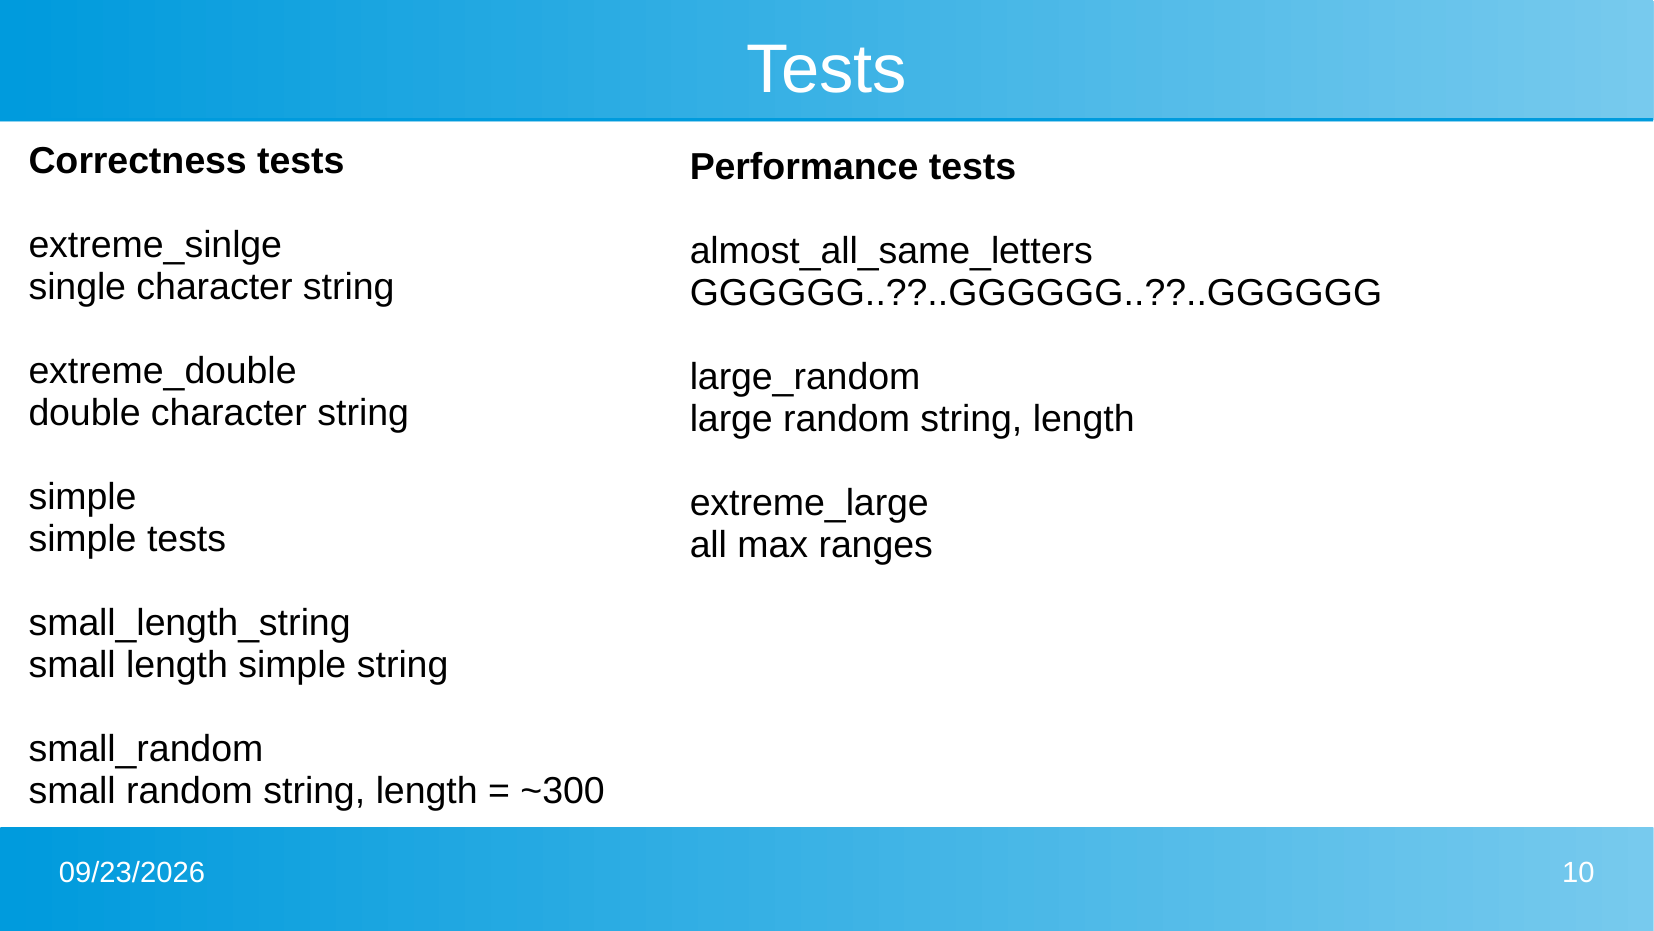

# Tests
Correctness tests
extreme_sinlge
single character string
extreme_double
double character string
simple
simple tests
small_length_string
small length simple string
small_random
small random string, length = ~300
Performance tests
almost_all_same_letters
GGGGGG..??..GGGGGG..??..GGGGGG
large_random
large random string, length
extreme_large
all max ranges
10